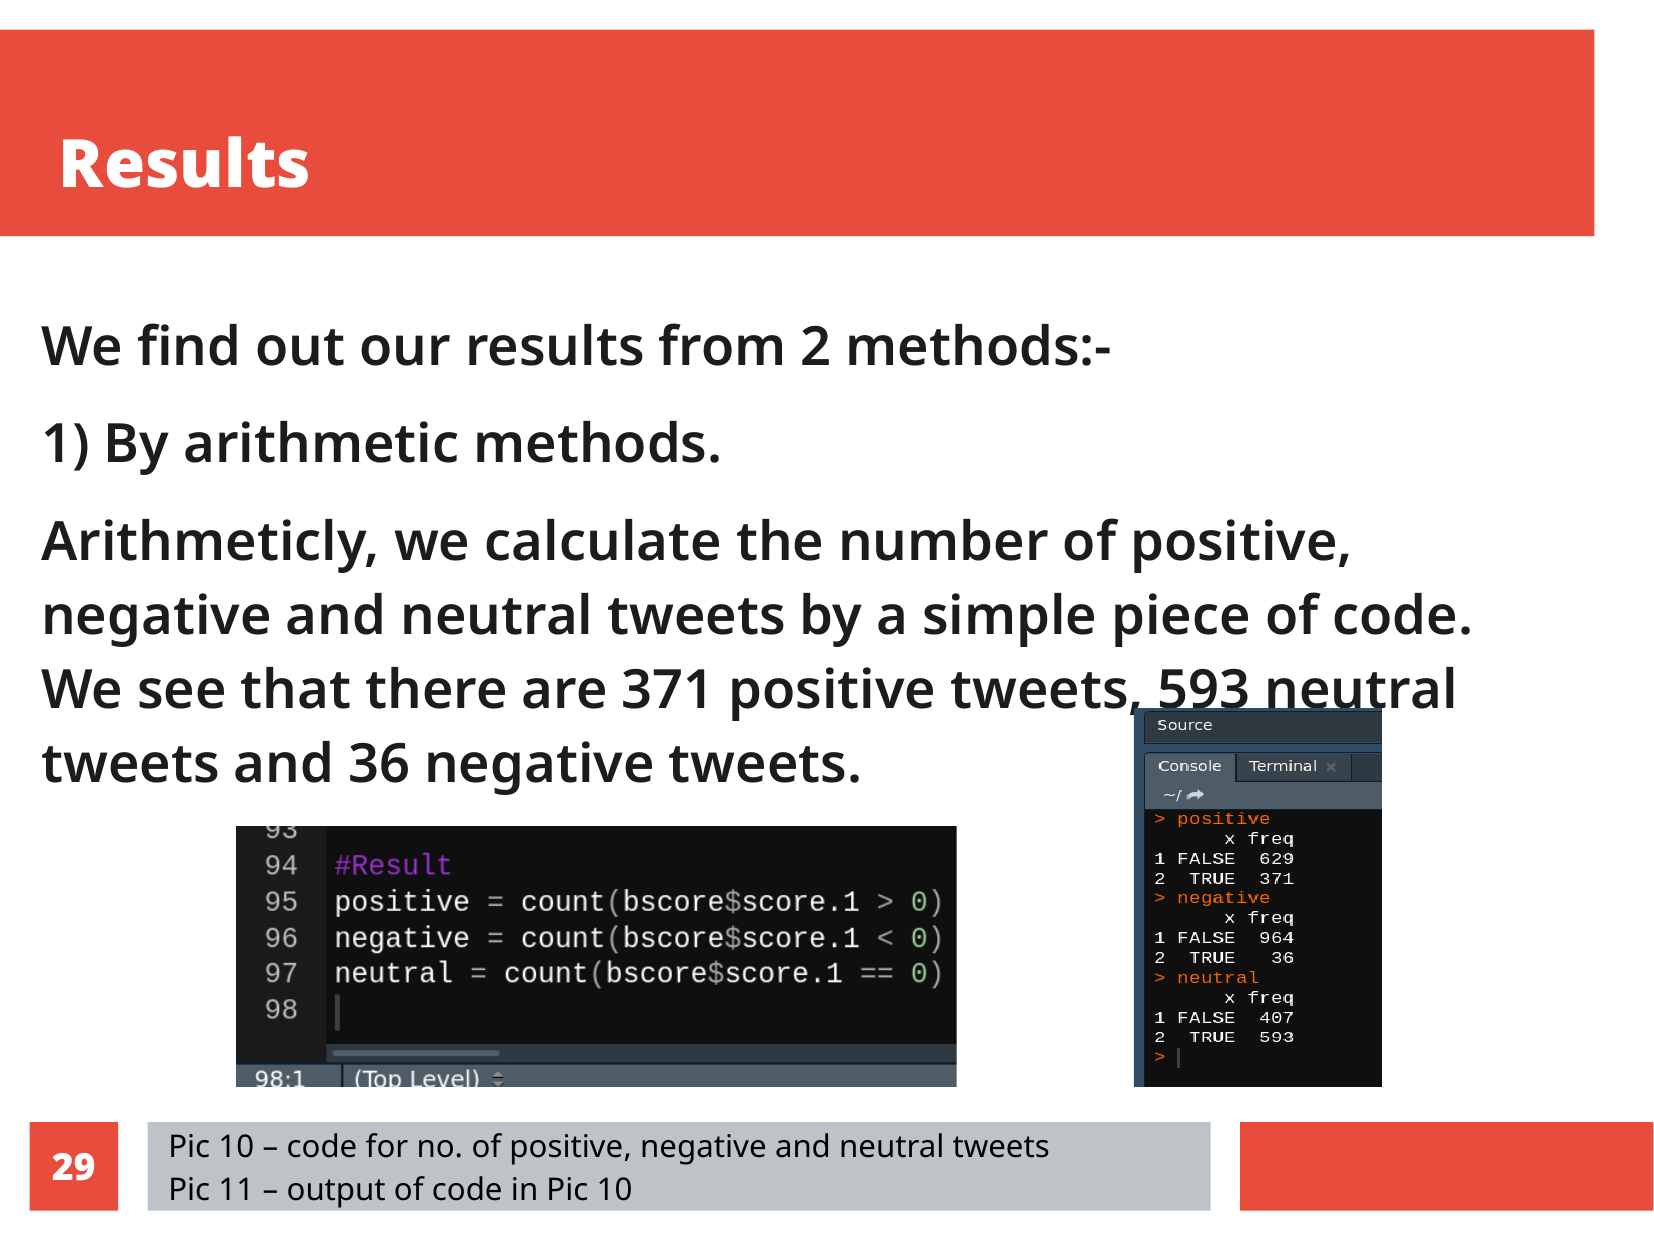

# Results
We find out our results from 2 methods:-
1) By arithmetic methods.
Arithmeticly, we calculate the number of positive, negative and neutral tweets by a simple piece of code.
We see that there are 371 positive tweets, 593 neutral tweets and 36 negative tweets.
Pic 10 – code for no. of positive, negative and neutral tweets
Pic 11 – output of code in Pic 10
29